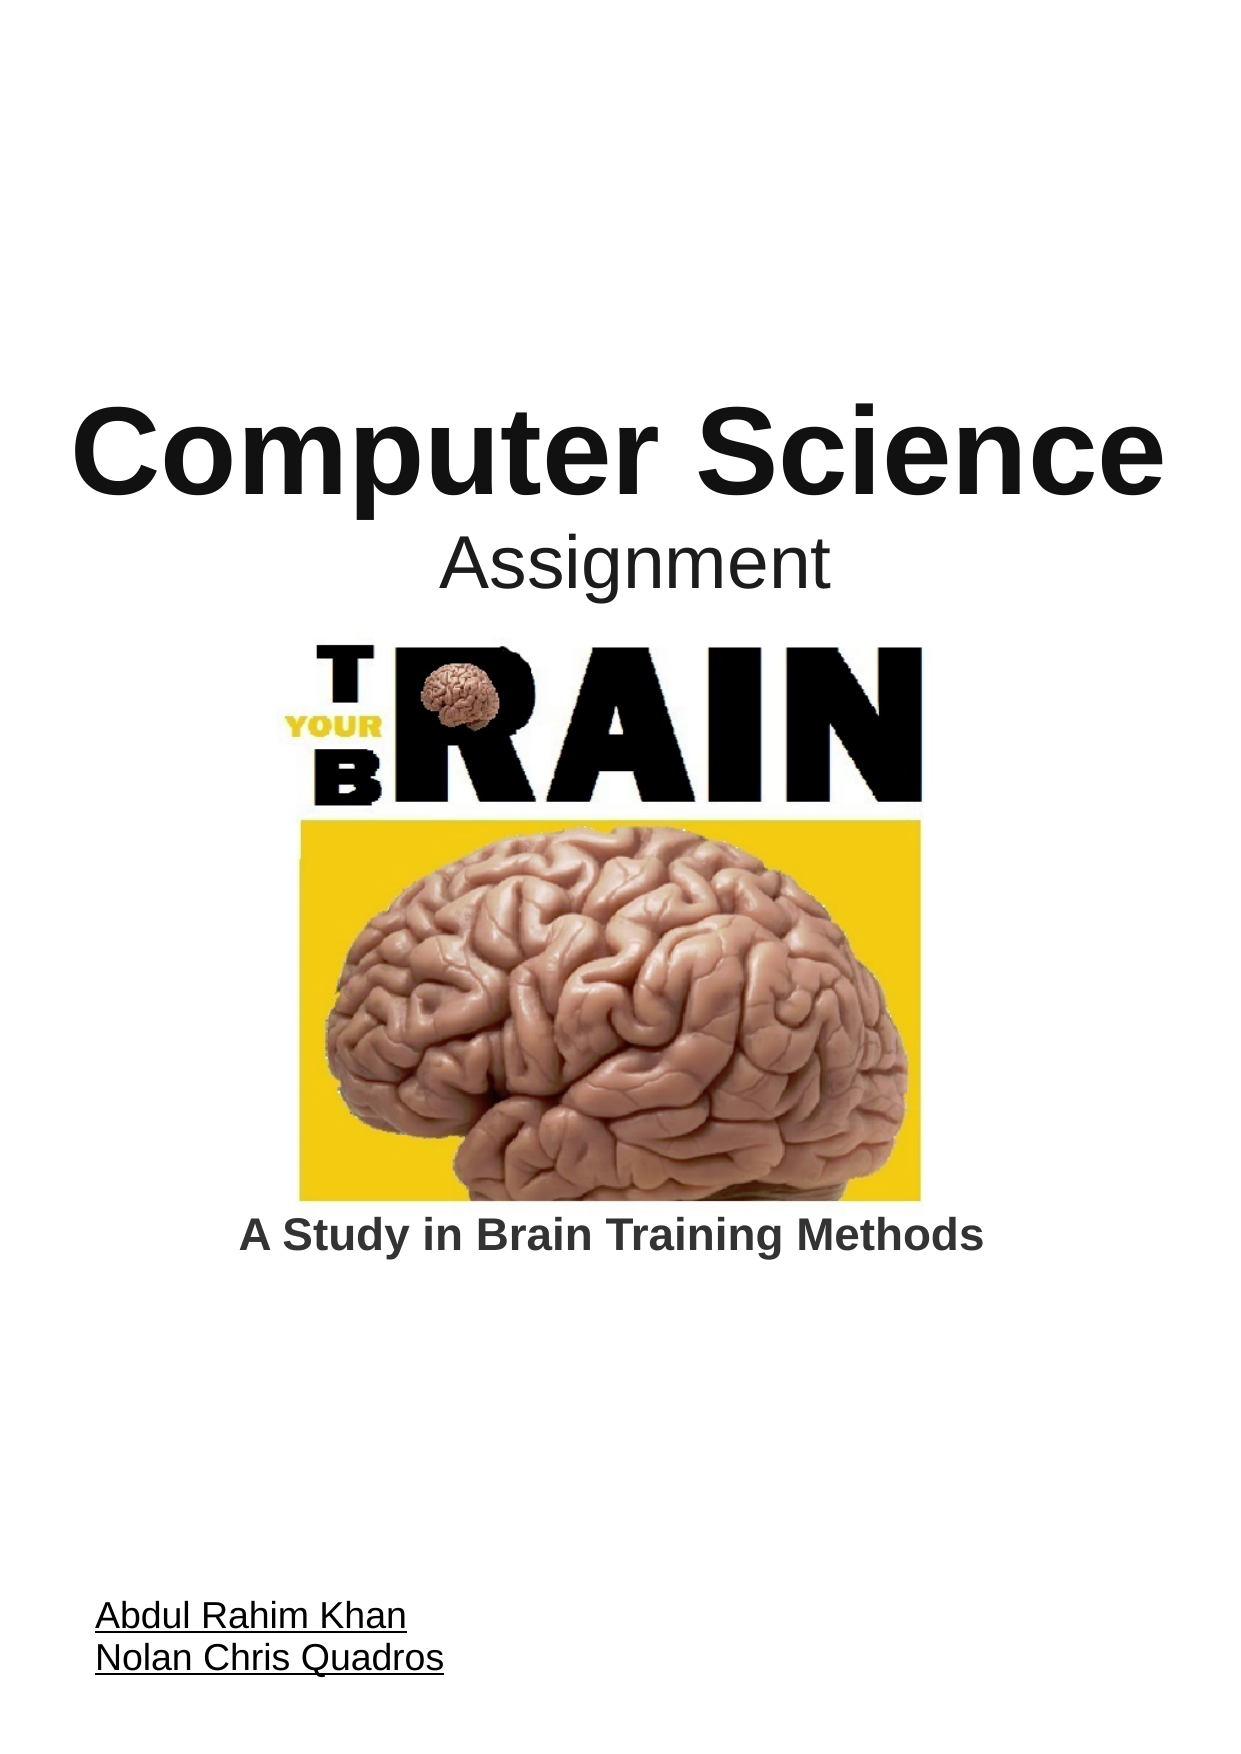

Assignment
Computer Science
A Study in Brain Training Methods
Abdul Rahim Khan
Nolan Chris Quadros